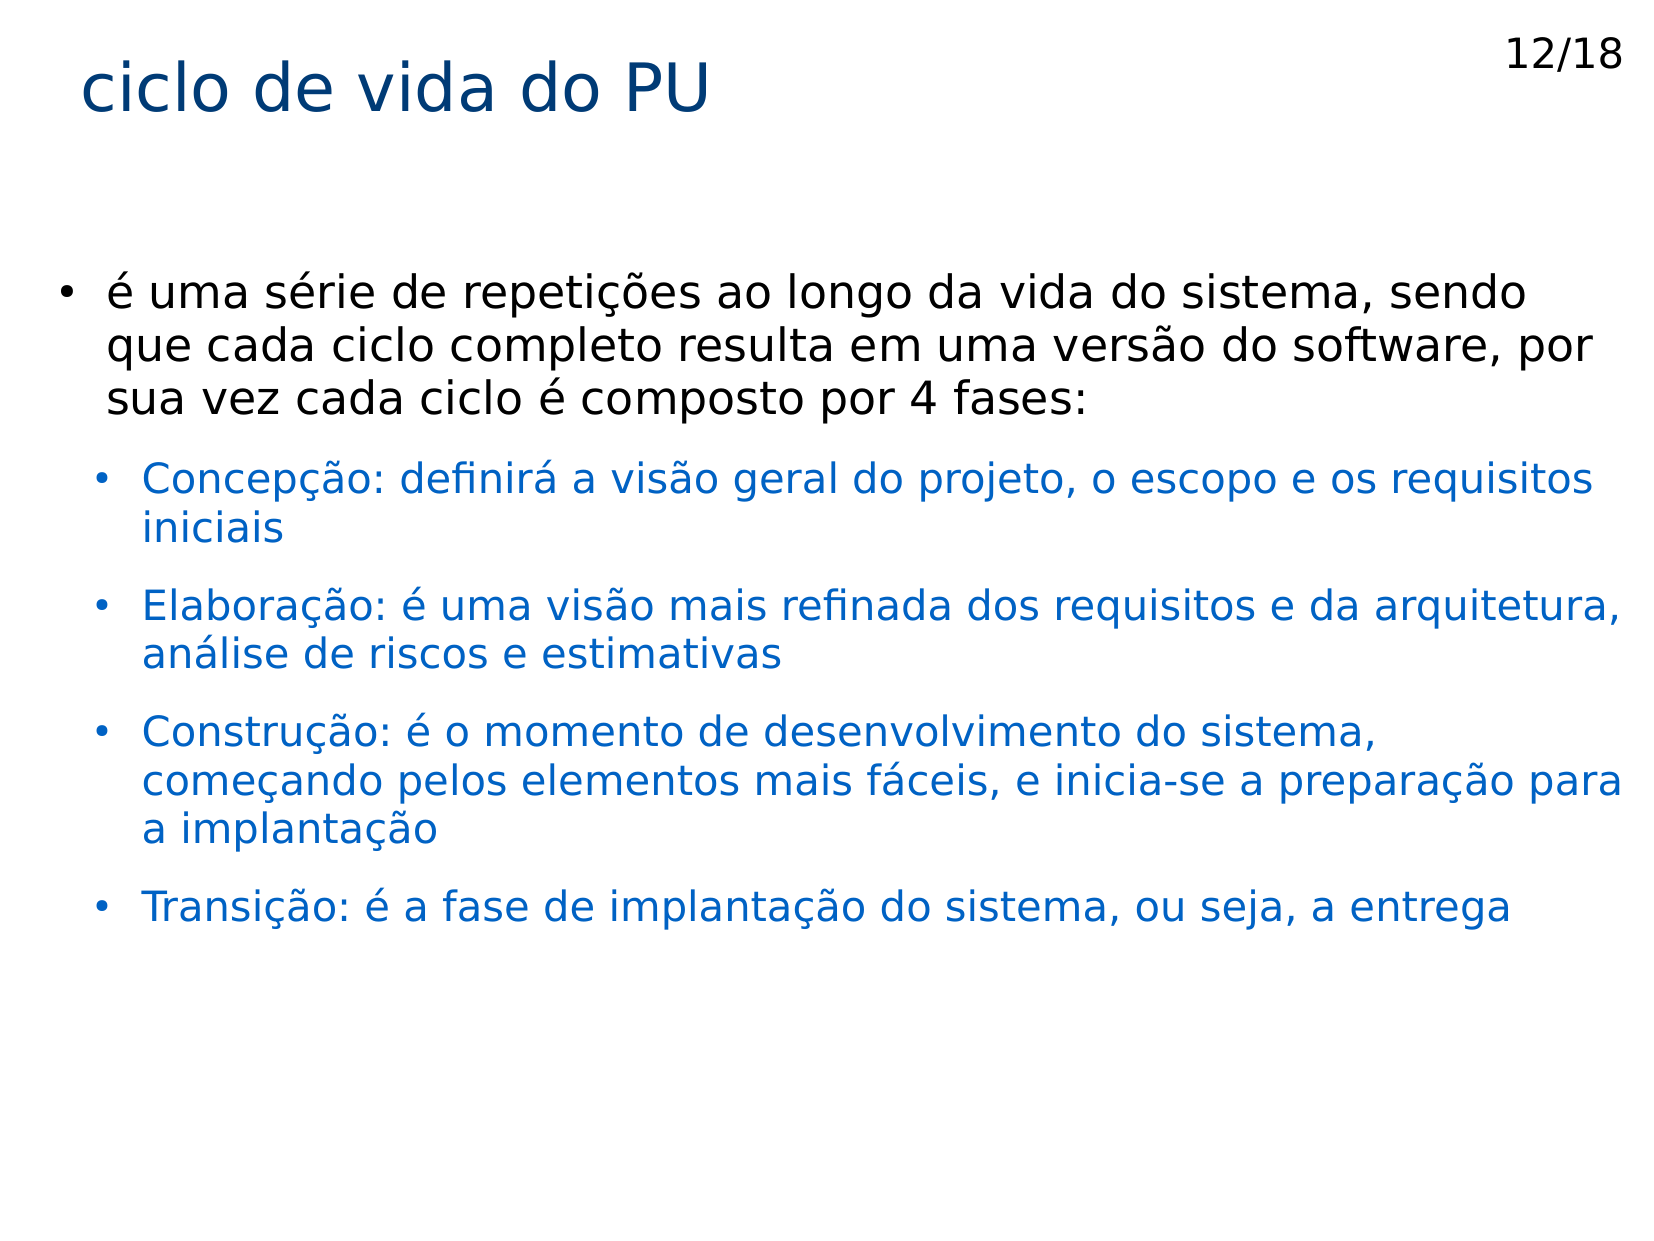

# ciclo de vida do PU
12
é uma série de repetições ao longo da vida do sistema, sendo que cada ciclo completo resulta em uma versão do software, por sua vez cada ciclo é composto por 4 fases:
Concepção: definirá a visão geral do projeto, o escopo e os requisitos iniciais
Elaboração: é uma visão mais refinada dos requisitos e da arquitetura, análise de riscos e estimativas
Construção: é o momento de desenvolvimento do sistema, começando pelos elementos mais fáceis, e inicia-se a preparação para a implantação
Transição: é a fase de implantação do sistema, ou seja, a entrega